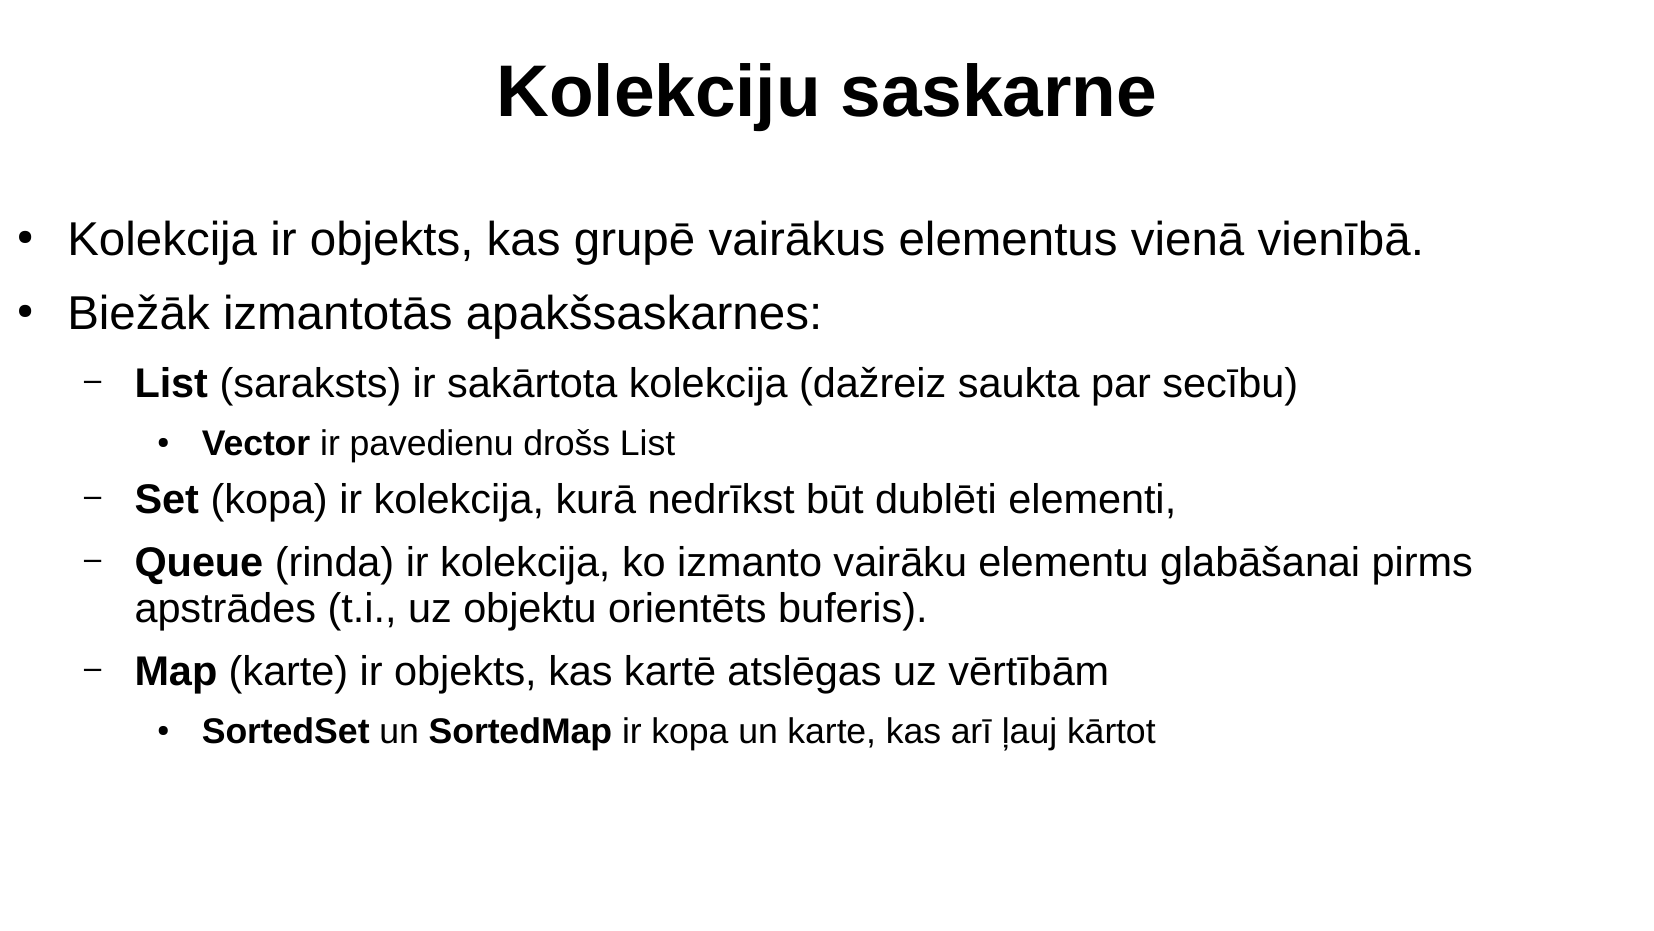

# Kolekciju saskarne
Kolekcija ir objekts, kas grupē vairākus elementus vienā vienībā.
Biežāk izmantotās apakšsaskarnes:
List (saraksts) ir sakārtota kolekcija (dažreiz saukta par secību)
Vector ir pavedienu drošs List
Set (kopa) ir kolekcija, kurā nedrīkst būt dublēti elementi,
Queue (rinda) ir kolekcija, ko izmanto vairāku elementu glabāšanai pirms apstrādes (t.i., uz objektu orientēts buferis).
Map (karte) ir objekts, kas kartē atslēgas uz vērtībām
SortedSet un SortedMap ir kopa un karte, kas arī ļauj kārtot